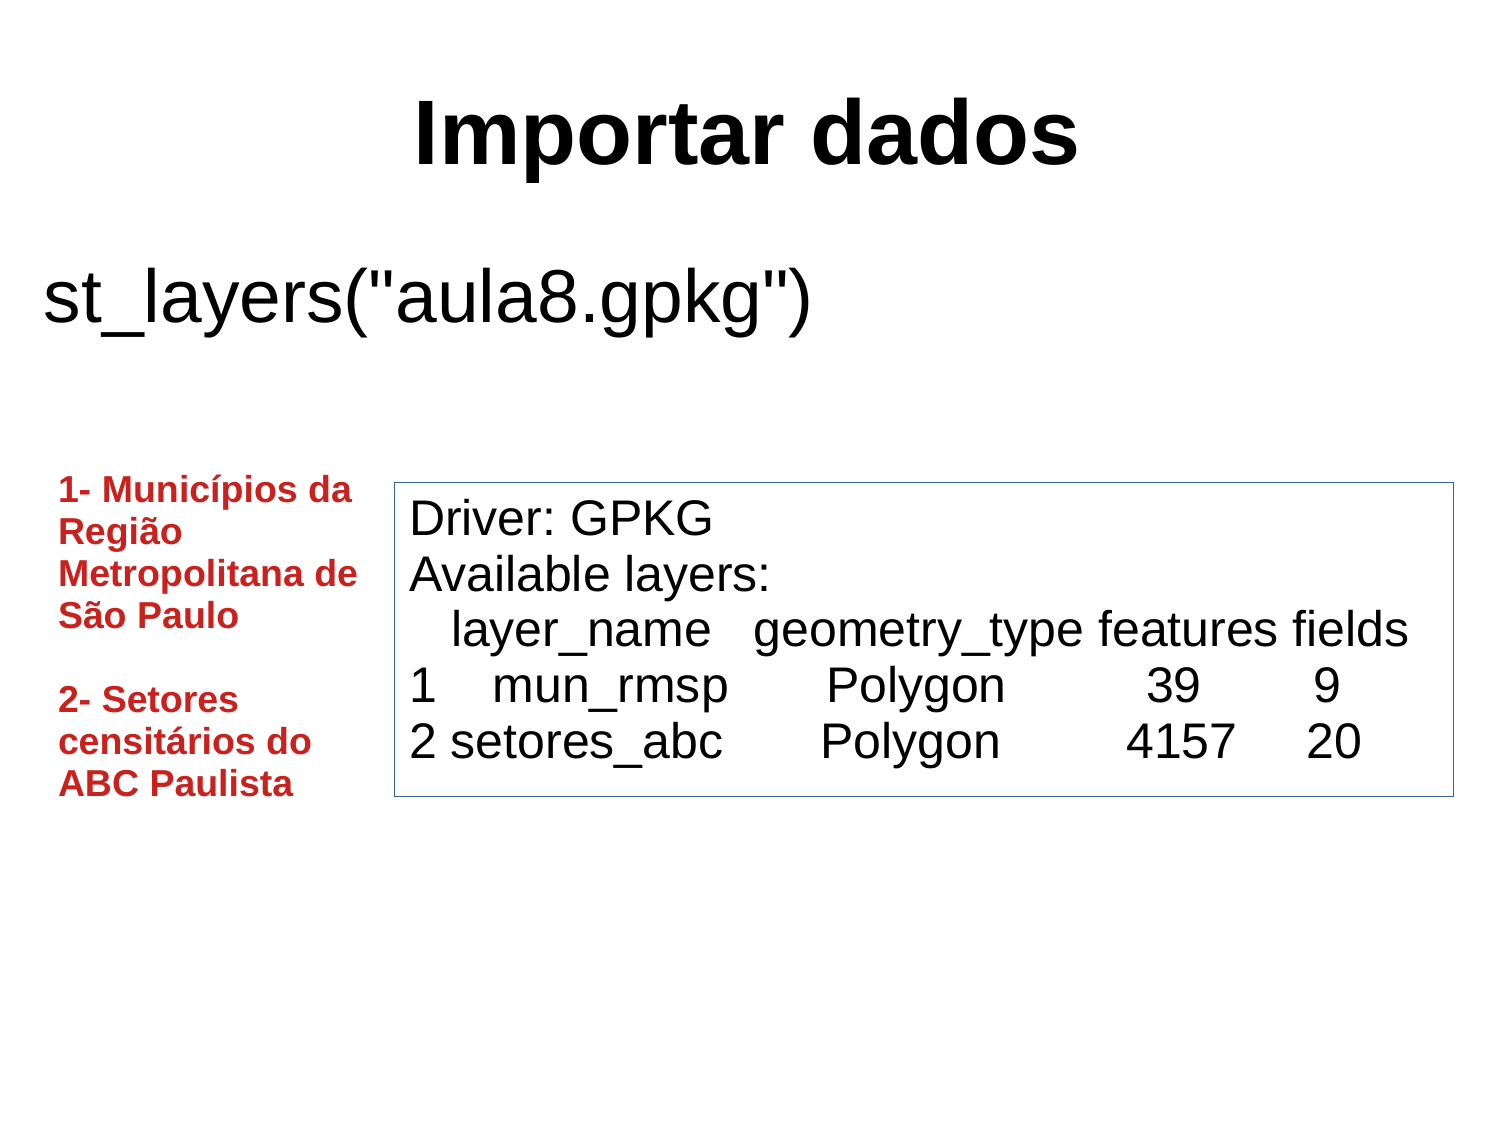

# Importar dados
st_layers("aula8.gpkg")
1- Municípios da Região Metropolitana de São Paulo
2- Setores censitários do ABC Paulista
Driver: GPKG
Available layers:
 layer_name geometry_type features fields
1 mun_rmsp Polygon 39 9
2 setores_abc Polygon 4157 20